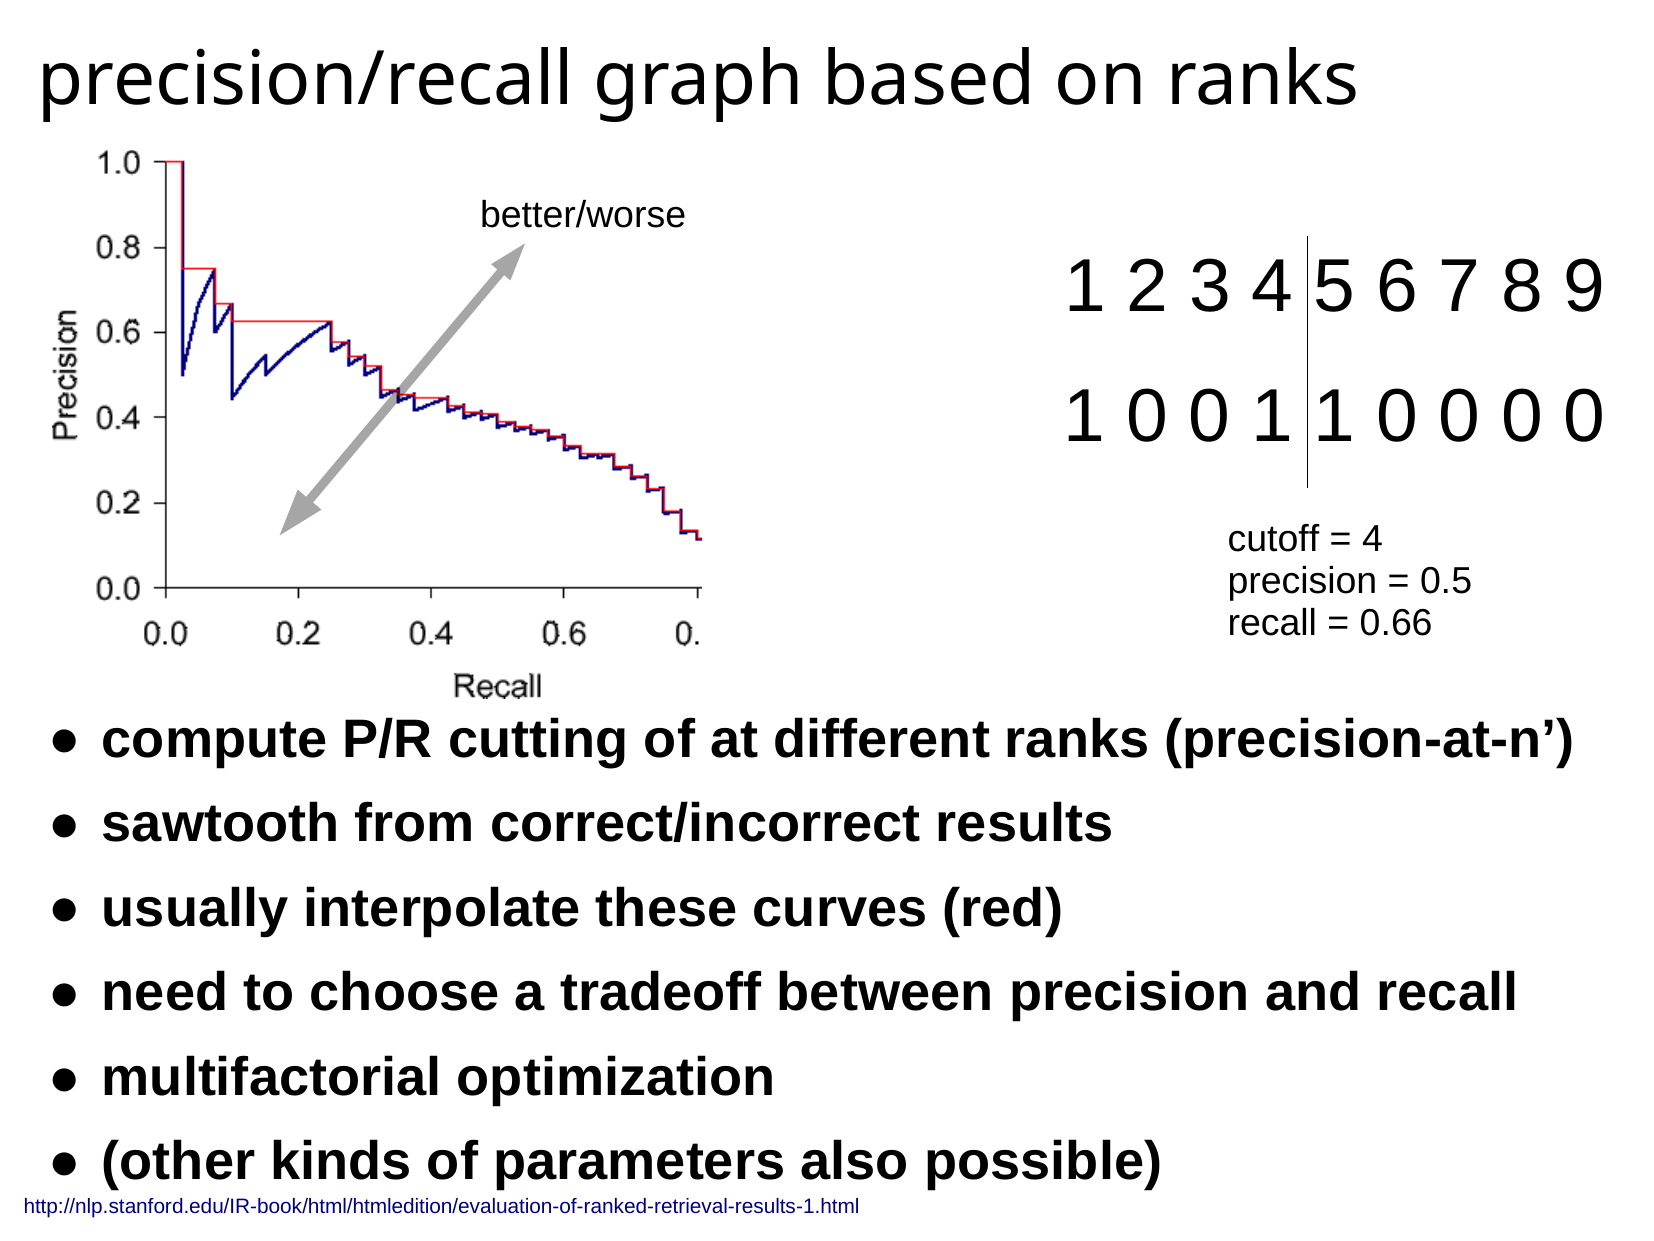

# precision/recall graph based on ranks
better/worse
1 2 3 4 5 6 7 8 9
1 0 0 1 1 0 0 0 0
cutoff = 4
precision = 0.5
recall = 0.66
compute P/R cutting of at different ranks (precision-at-n’)
sawtooth from correct/incorrect results
usually interpolate these curves (red)
need to choose a tradeoff between precision and recall
multifactorial optimization
(other kinds of parameters also possible)
http://nlp.stanford.edu/IR-book/html/htmledition/evaluation-of-ranked-retrieval-results-1.html